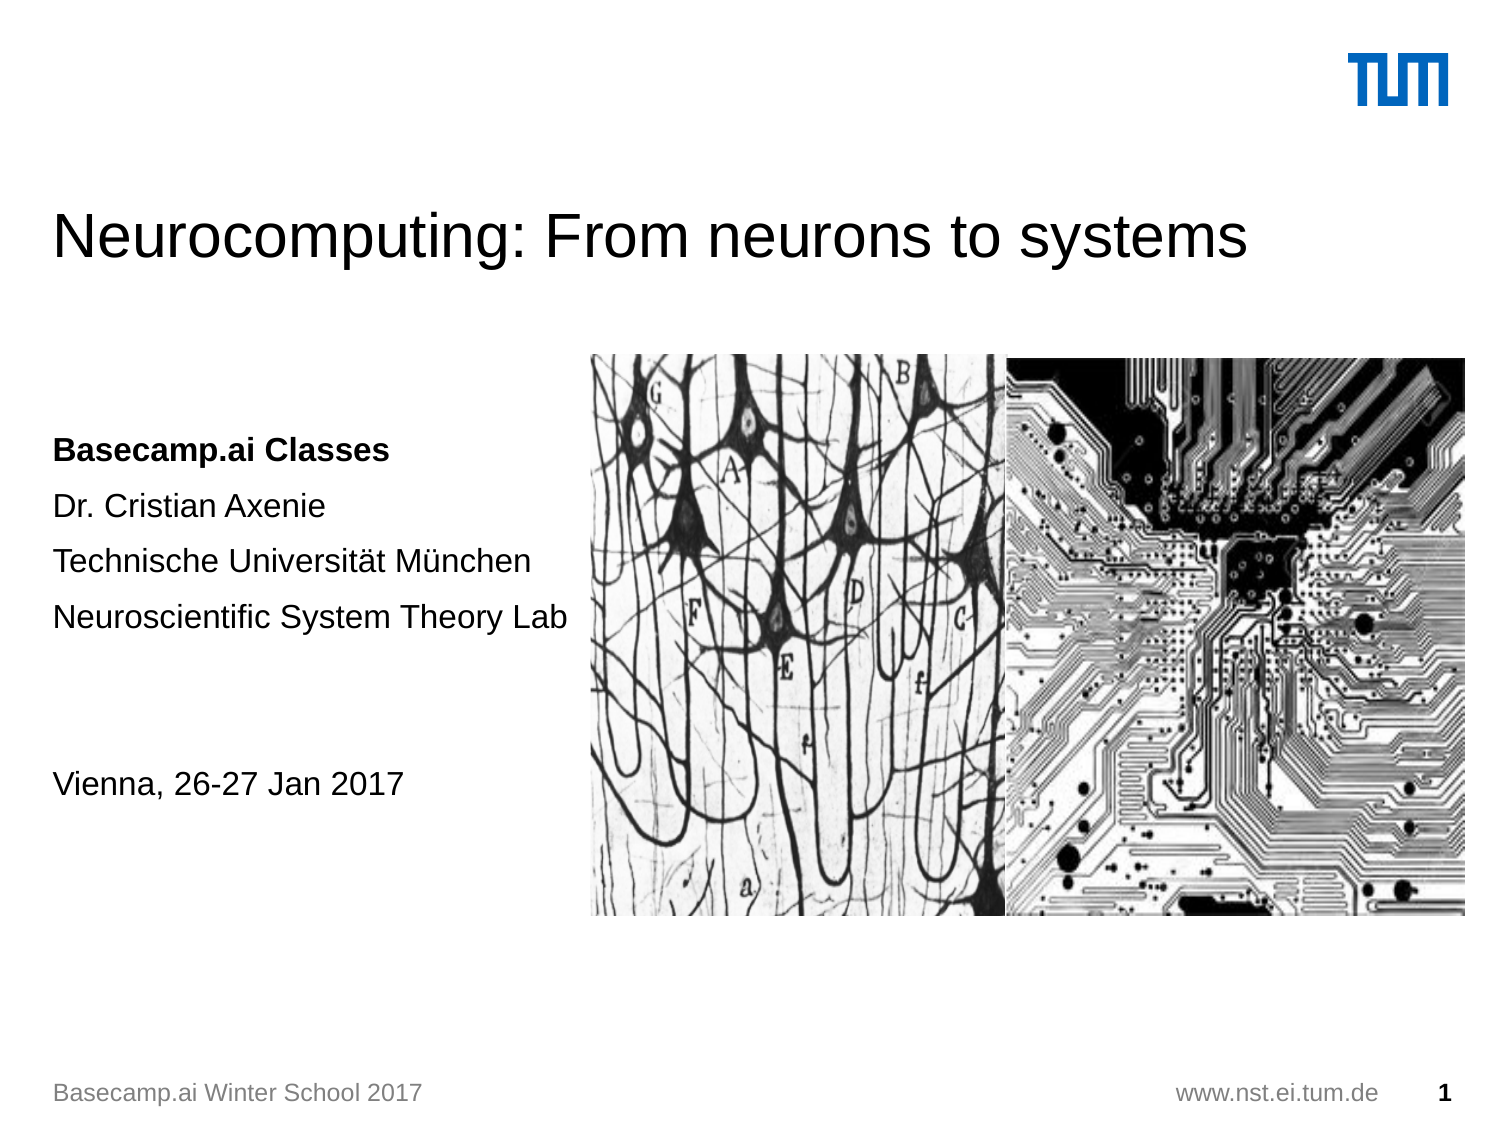

# Neurocomputing: From neurons to systems
Basecamp.ai Classes
Dr. Cristian Axenie
Technische Universität München
Neuroscientific System Theory Lab
Vienna, 26-27 Jan 2017